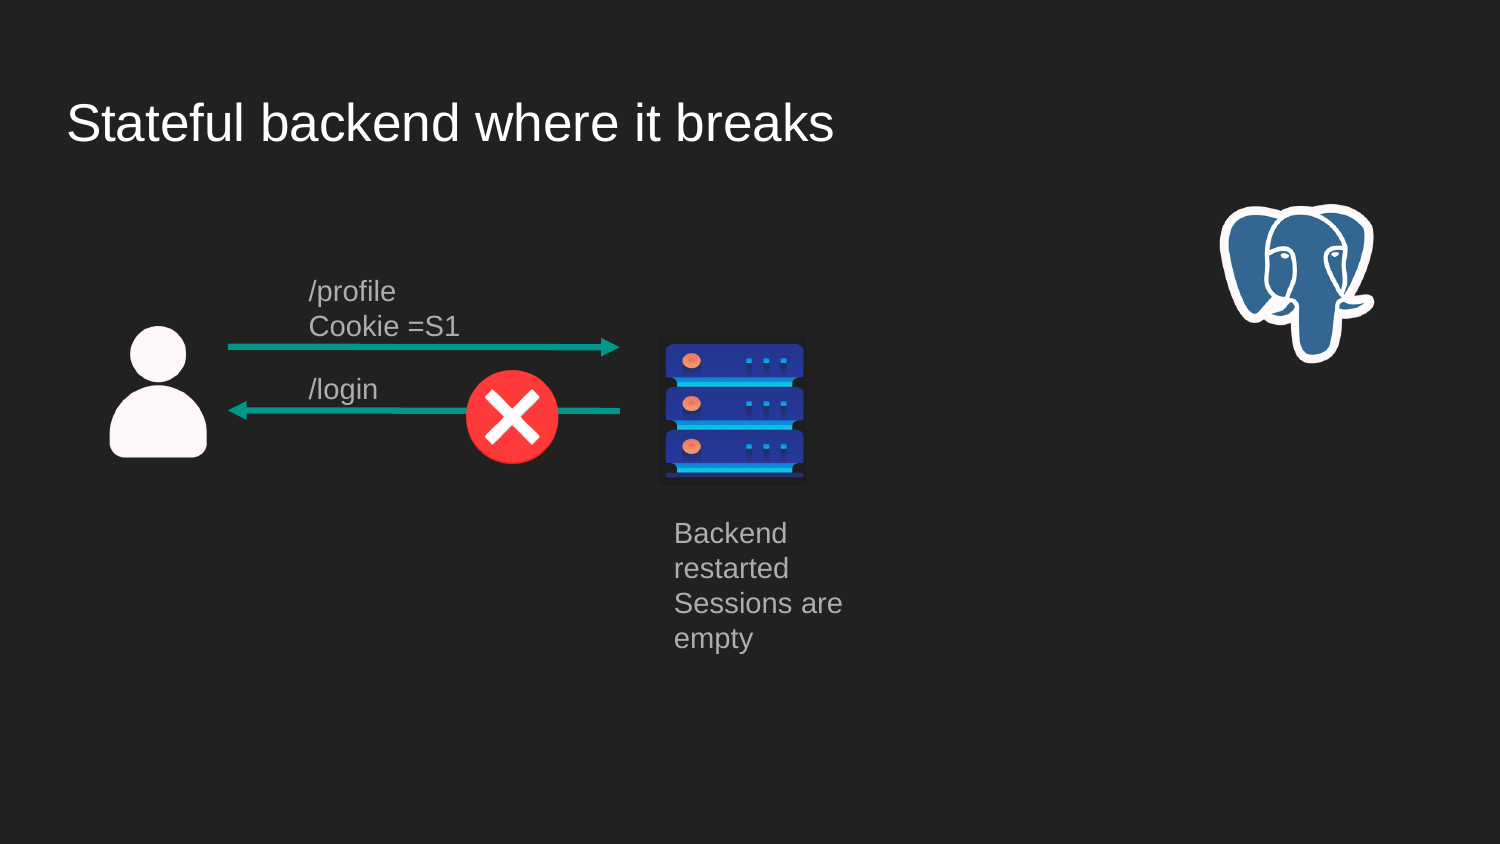

# Stateful backend where it breaks
/profile
Cookie =S1
/login
Backend restarted
Sessions are empty